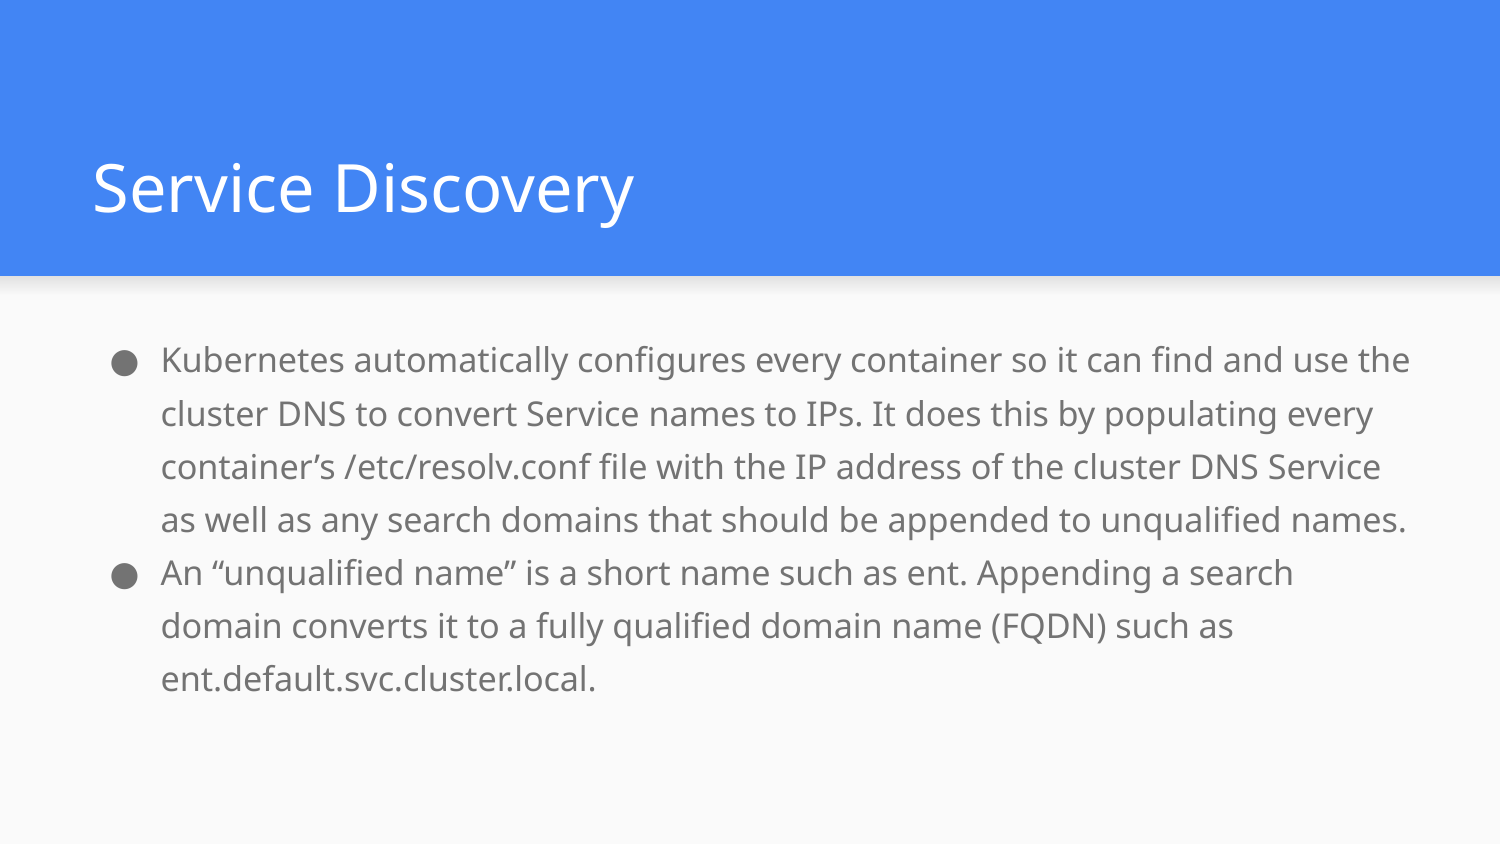

# Service Discovery
Kubernetes automatically configures every container so it can find and use the cluster DNS to convert Service names to IPs. It does this by populating every container’s /etc/resolv.conf file with the IP address of the cluster DNS Service as well as any search domains that should be appended to unqualified names.
An “unqualified name” is a short name such as ent. Appending a search domain converts it to a fully qualified domain name (FQDN) such as ent.default.svc.cluster.local.